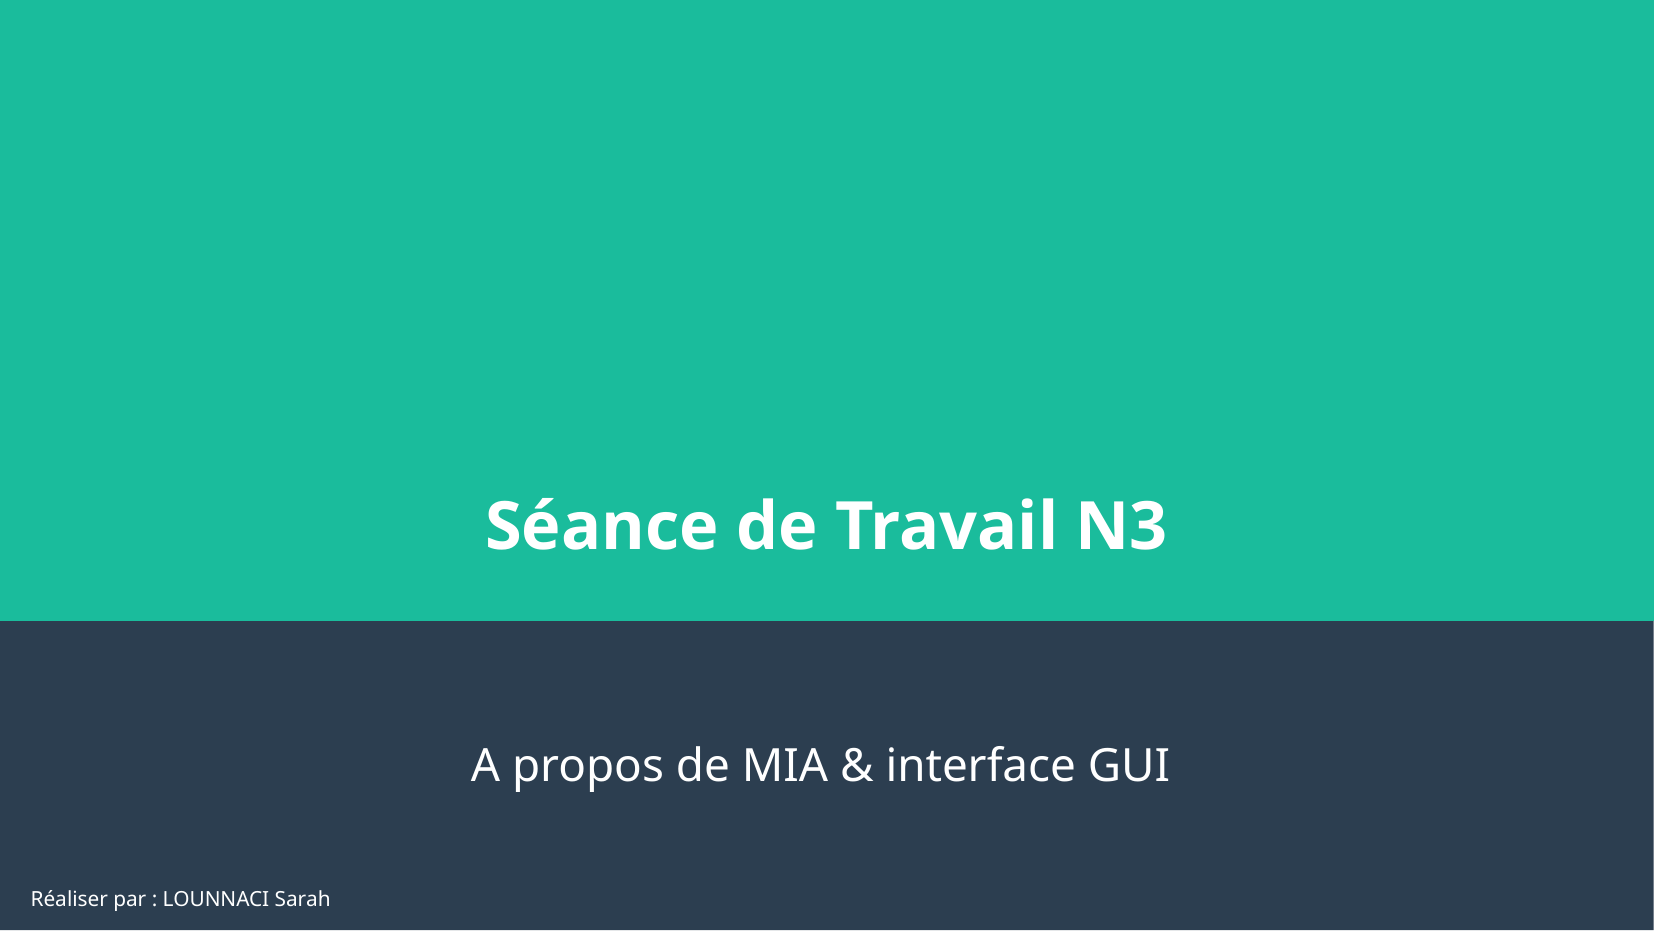

# Séance de Travail N3
A propos de MIA & interface GUI
Réaliser par : LOUNNACI Sarah